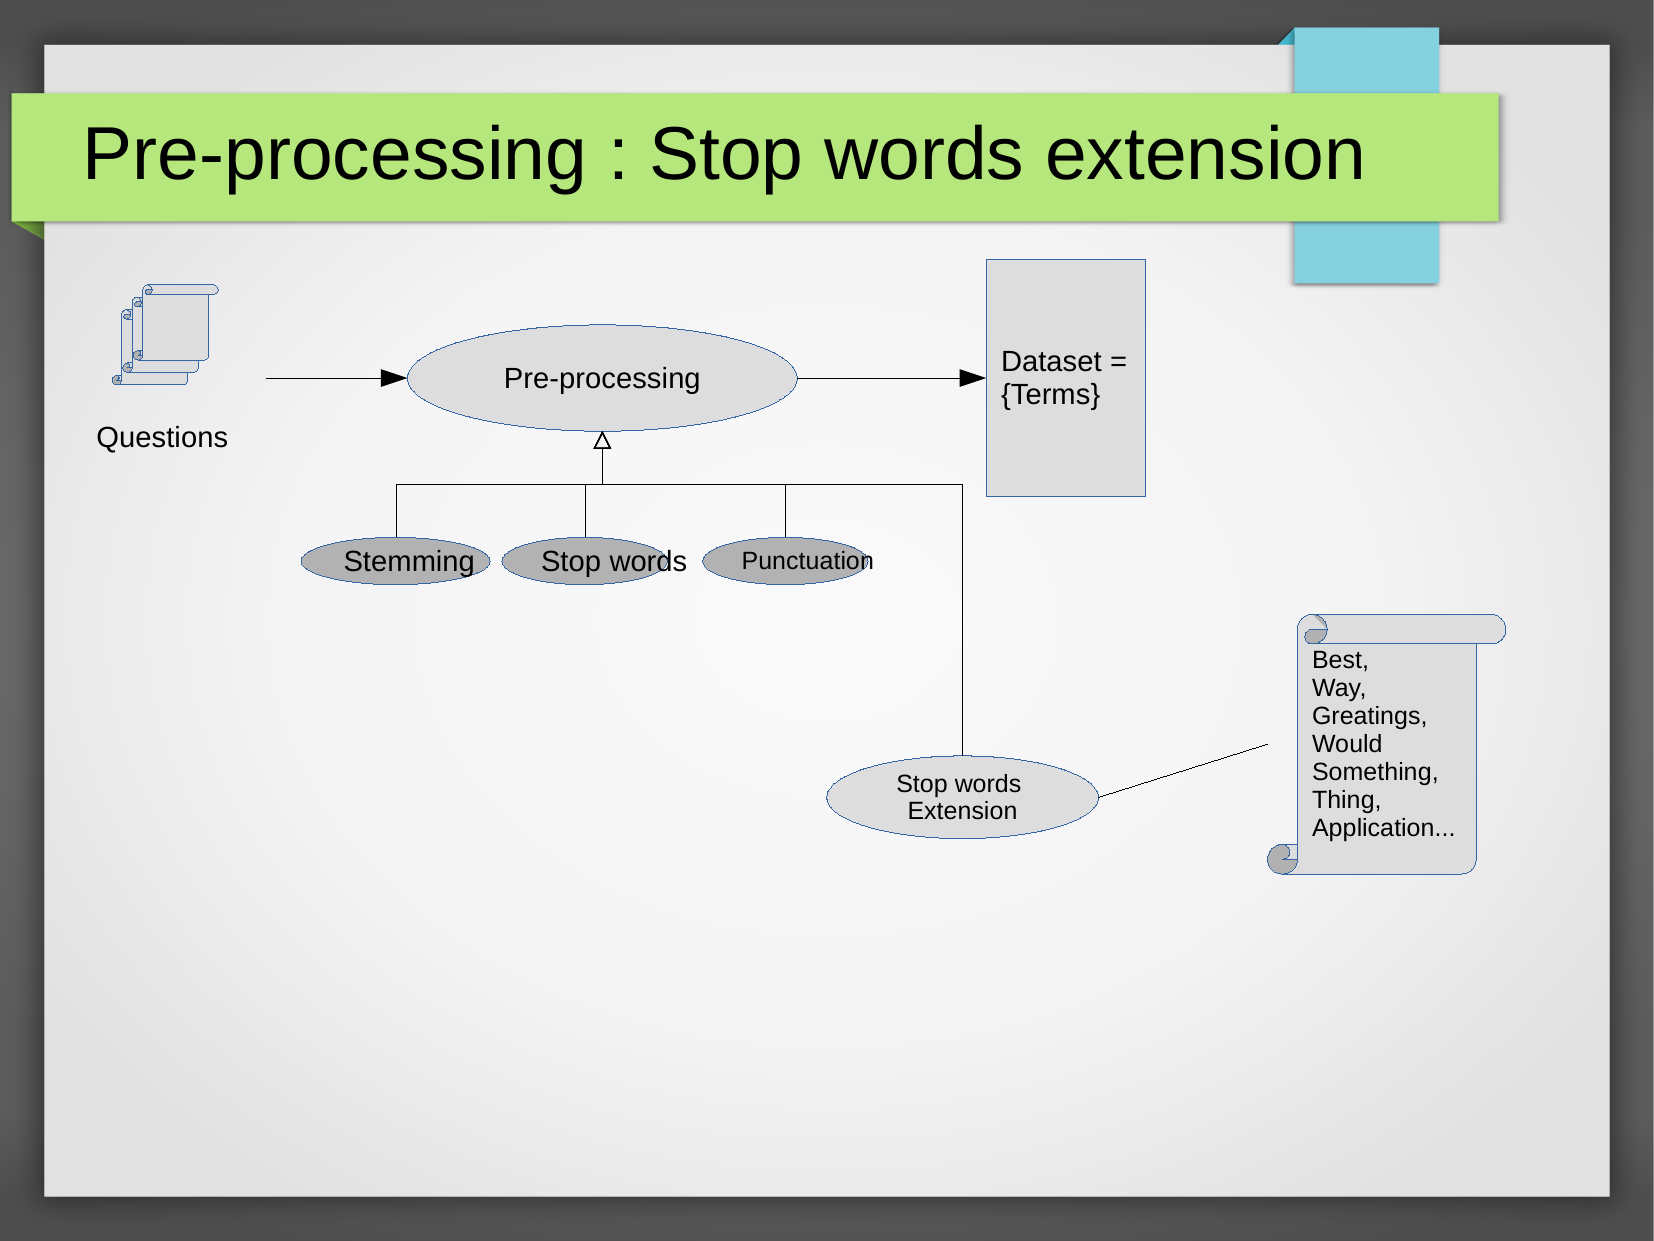

# Pre-processing : Stop words extension
Dataset =
{Terms}
Questions
Pre-processing
Stemming
Stop words
Punctuation
Best,
Way,
Greatings,
Would
Something,
Thing,
Application...
Stop words
Extension